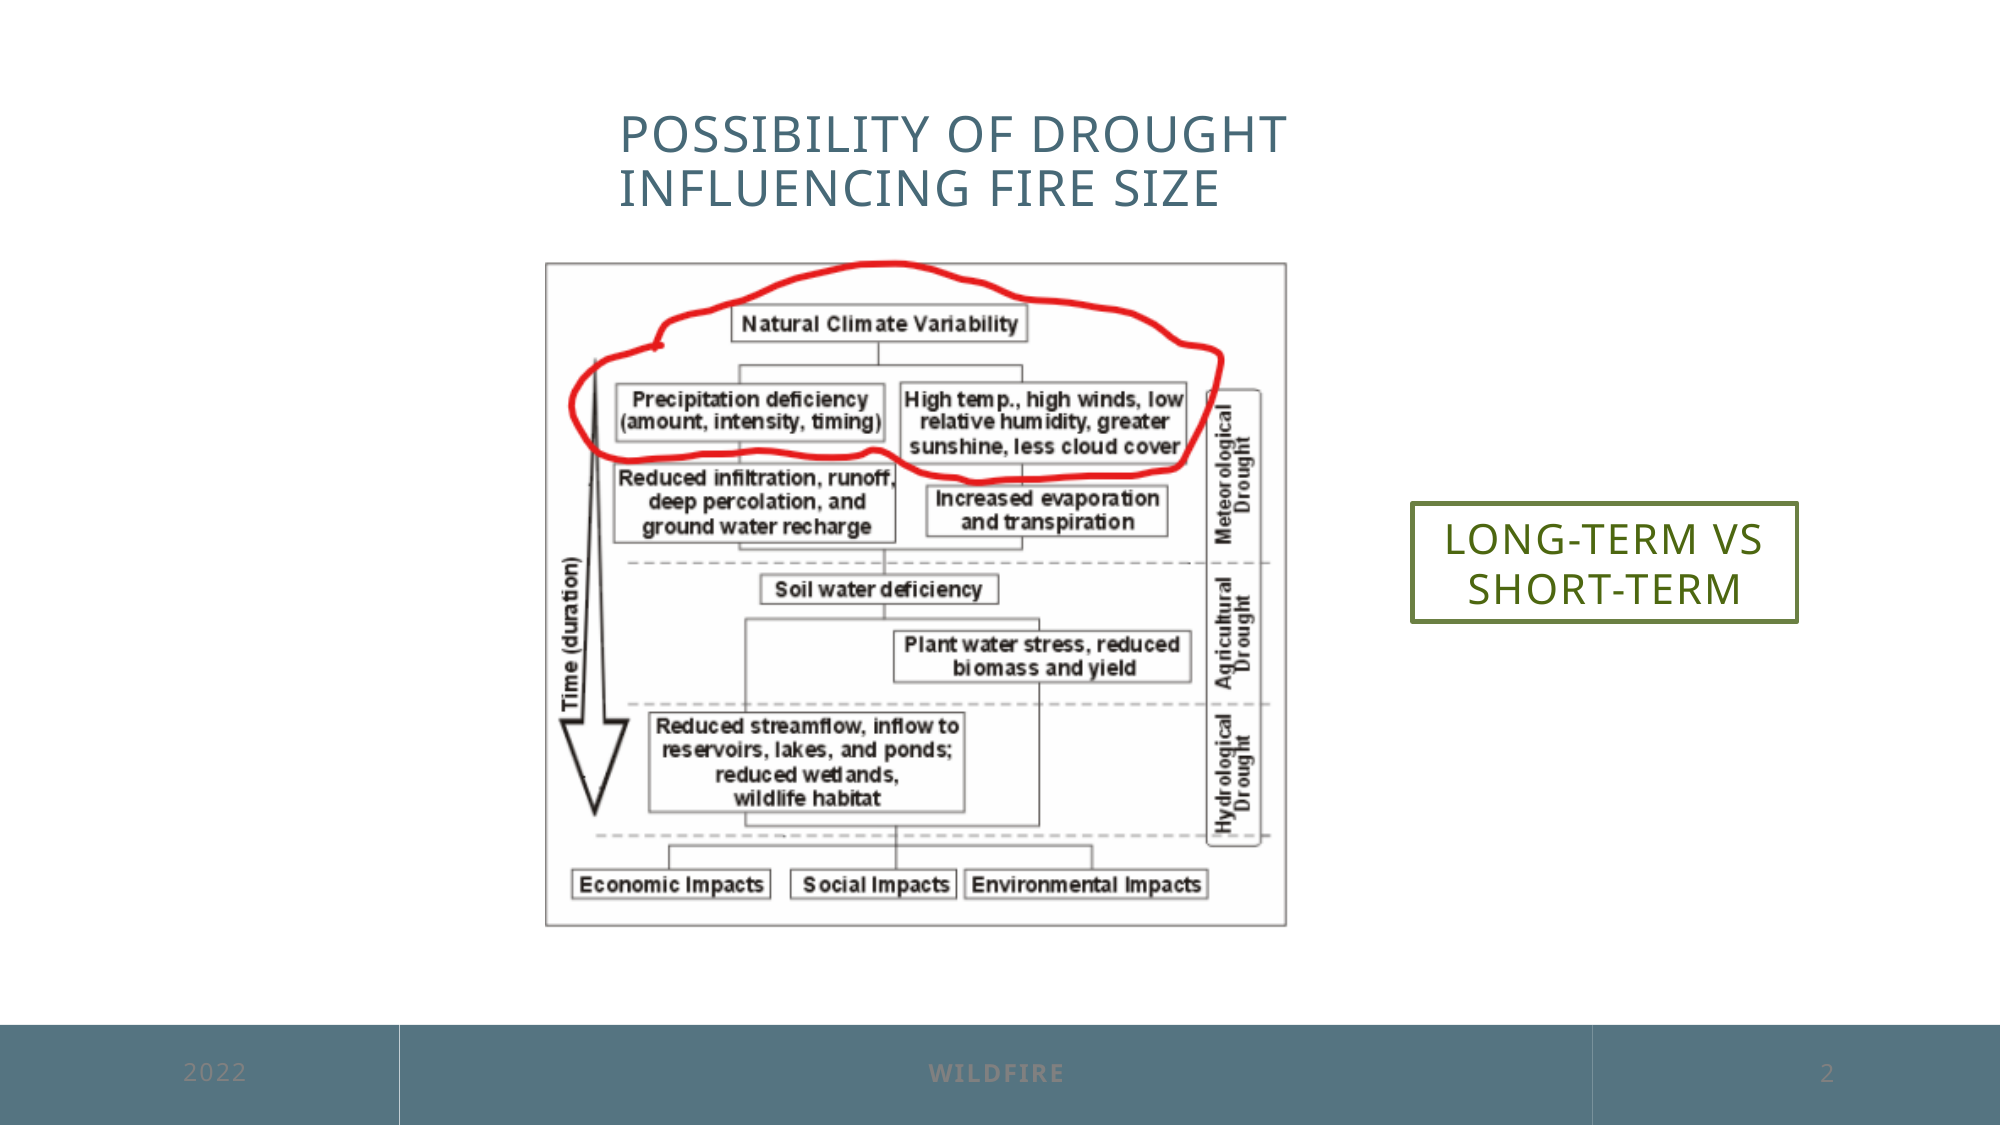

# Possibility of drought influencing fire size
long-term vs short-term
2022
wildfire
2